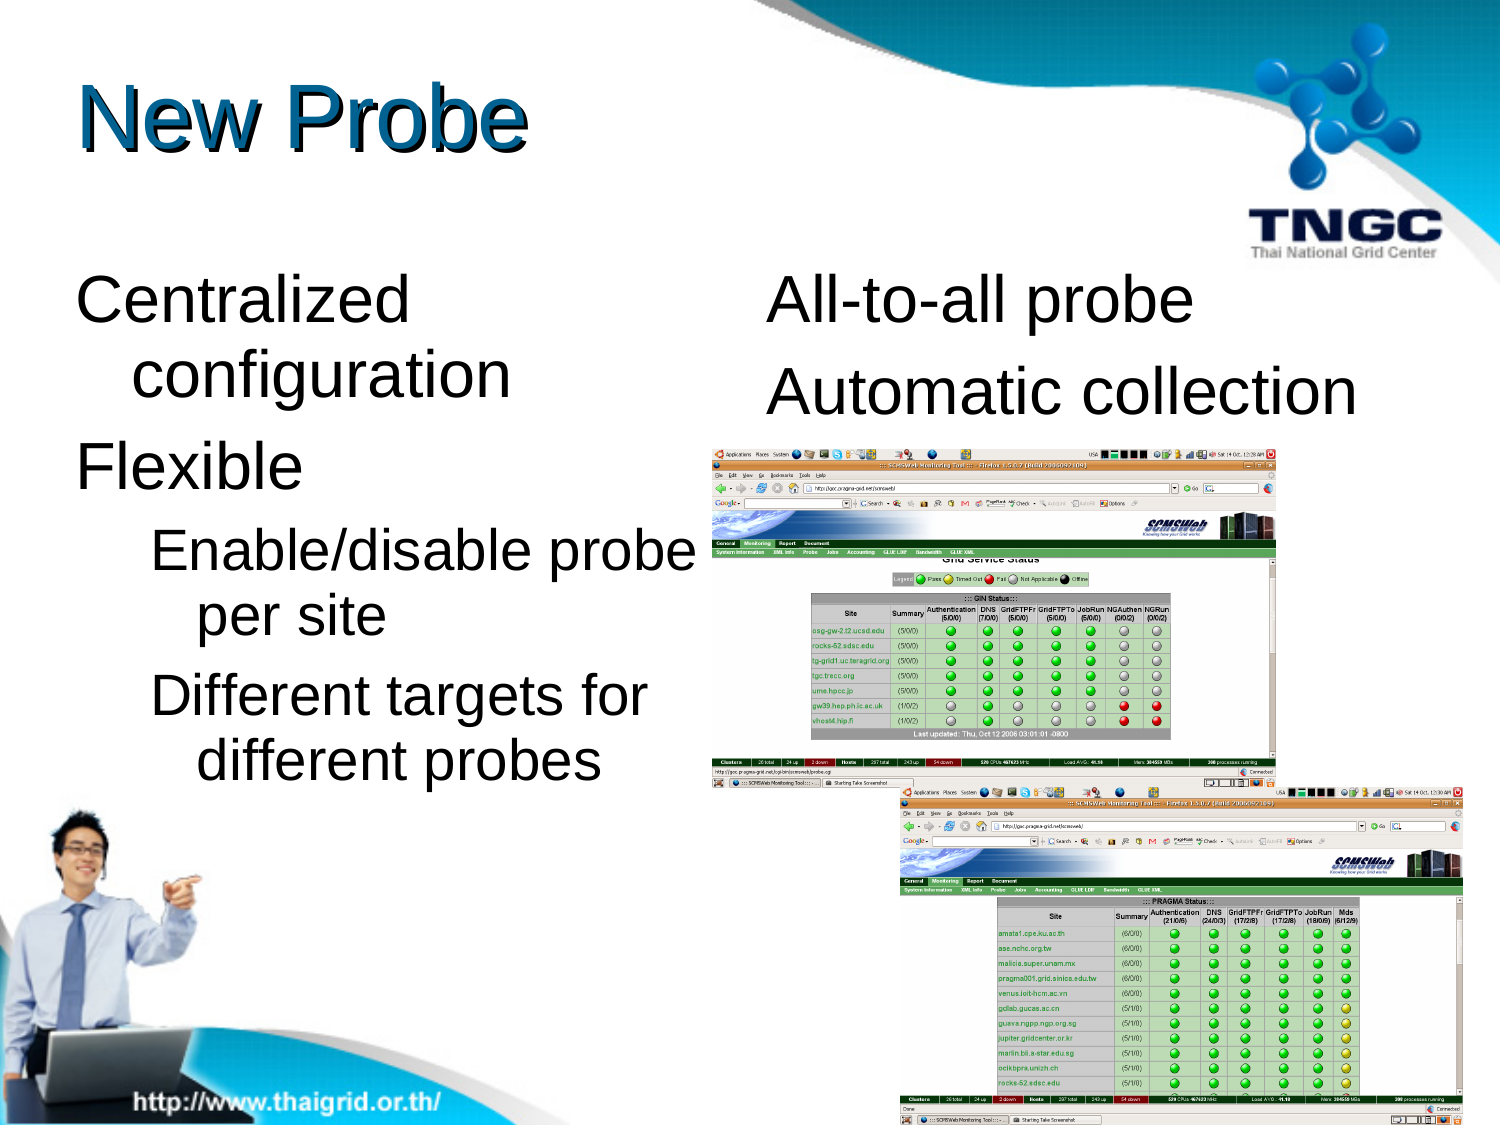

# New Probe
Centralized configuration
Flexible
Enable/disable probe per site
Different targets for different probes
All-to-all probe
Automatic collection